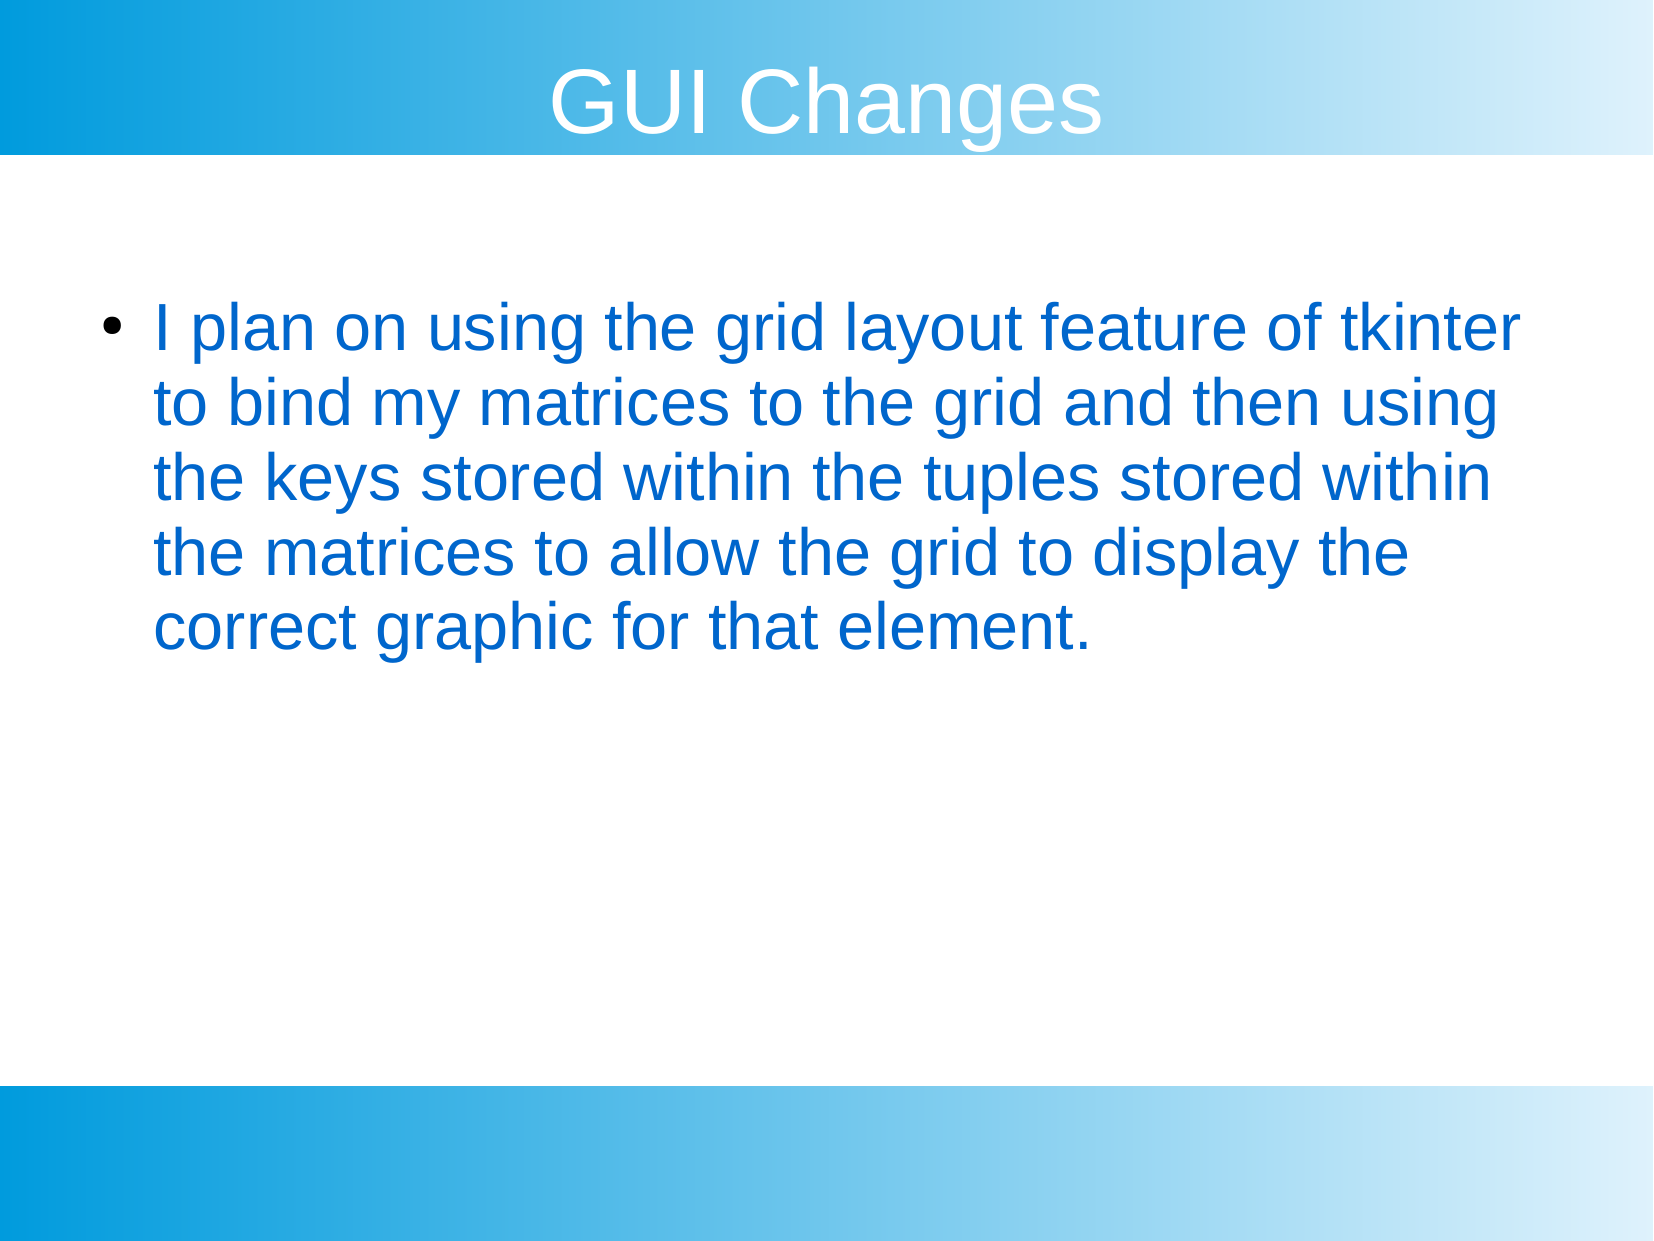

# GUI Changes
I plan on using the grid layout feature of tkinter to bind my matrices to the grid and then using the keys stored within the tuples stored within the matrices to allow the grid to display the correct graphic for that element.